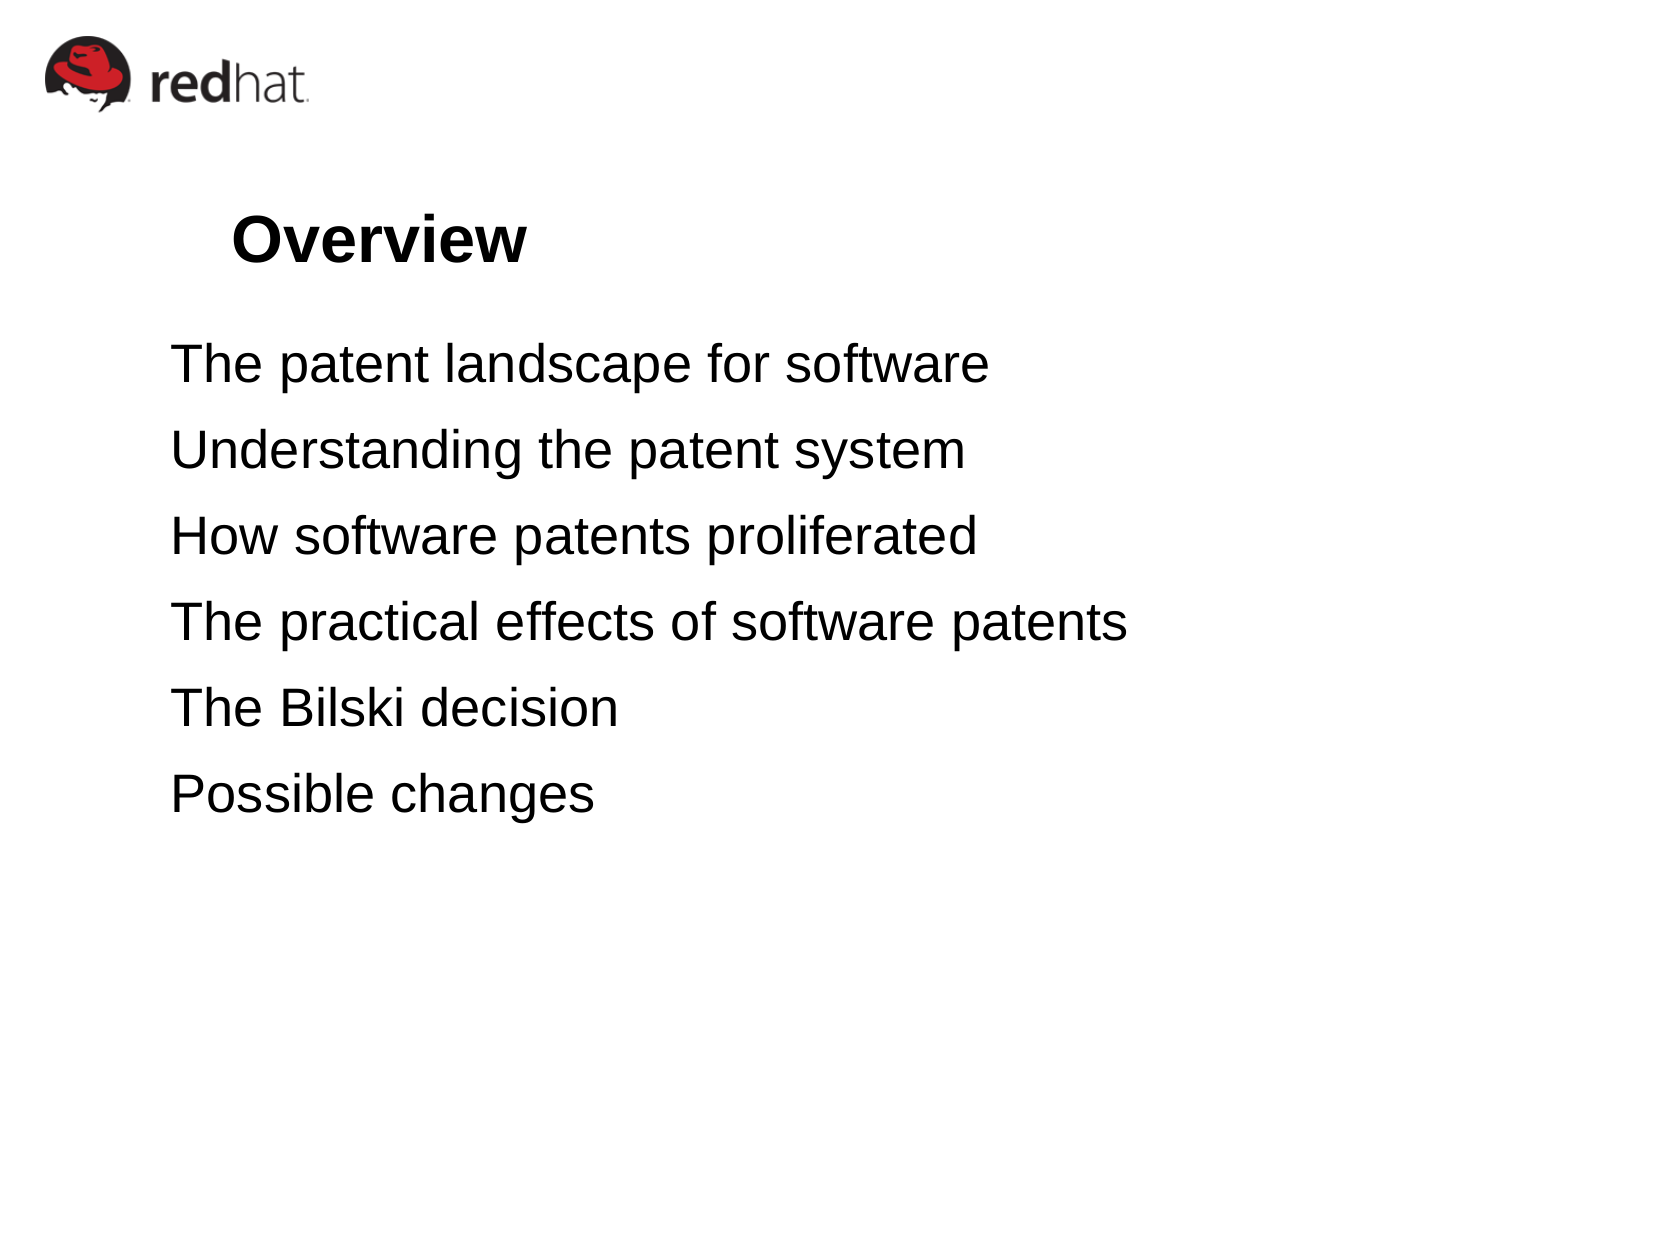

# Overview
The patent landscape for software
Understanding the patent system
How software patents proliferated
The practical effects of software patents
The Bilski decision
Possible changes